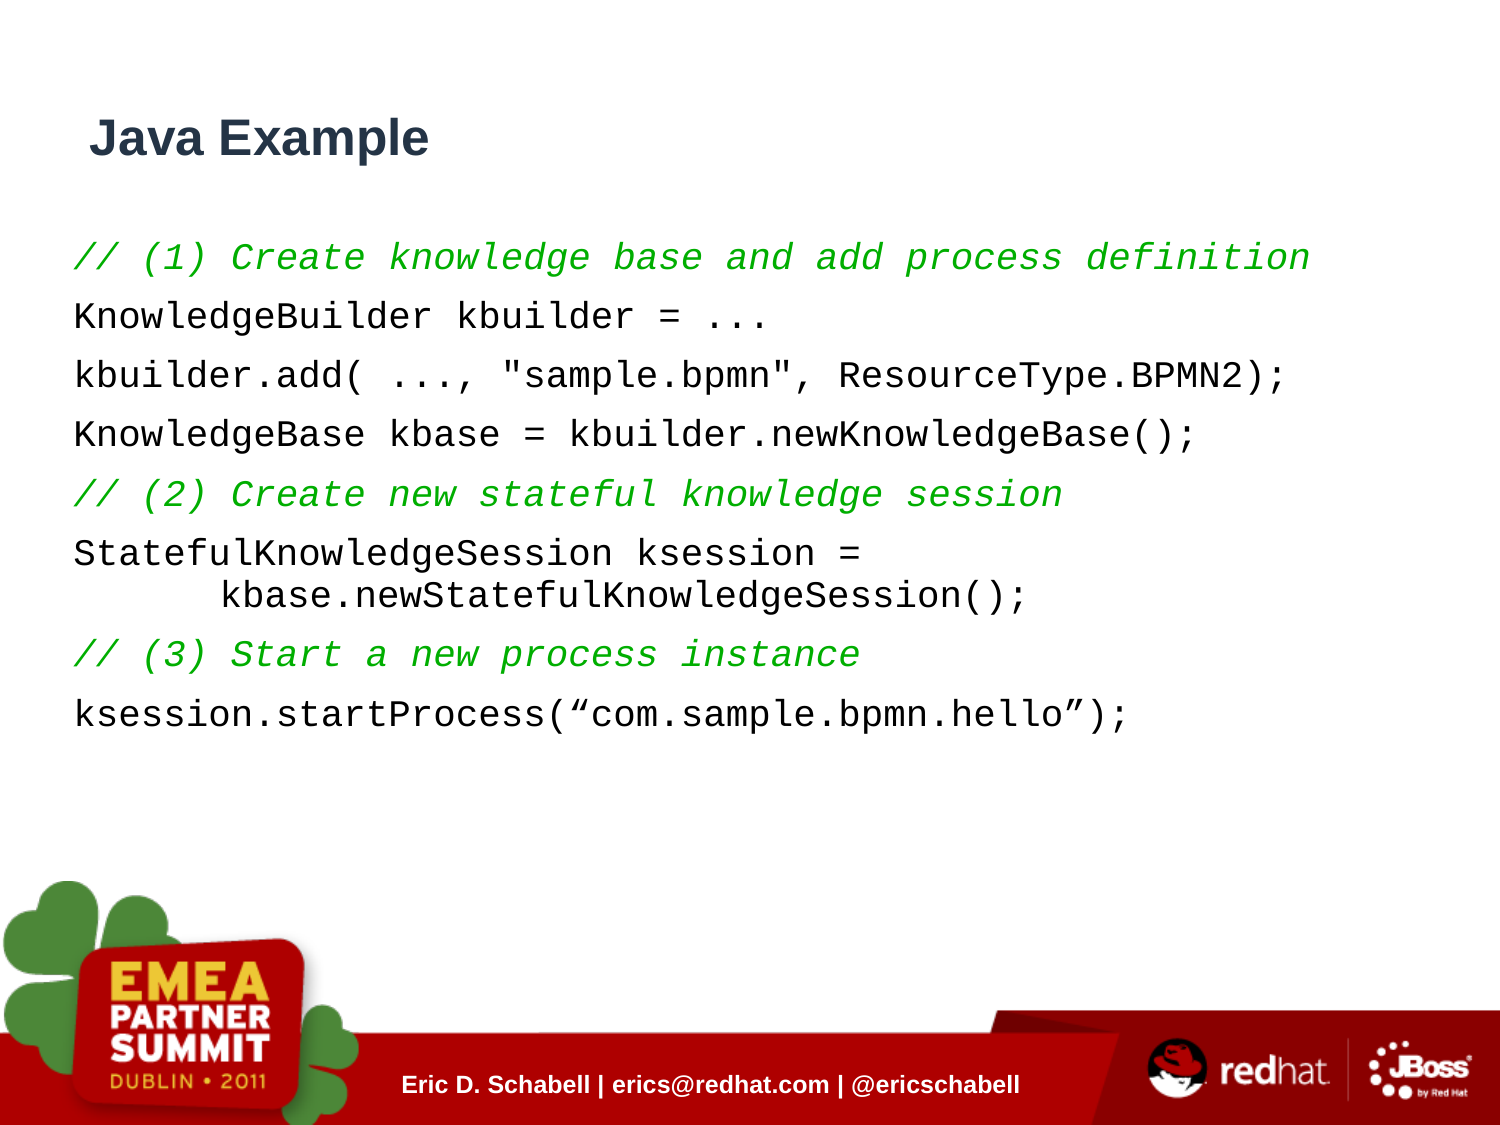

# Java Example
// (1) Create knowledge base and add process definition
KnowledgeBuilder kbuilder = ...
kbuilder.add( ..., "sample.bpmn", ResourceType.BPMN2);
KnowledgeBase kbase = kbuilder.newKnowledgeBase();
// (2) Create new stateful knowledge session
StatefulKnowledgeSession ksession =
 kbase.newStatefulKnowledgeSession();
// (3) Start a new process instance
ksession.startProcess(“com.sample.bpmn.hello”);